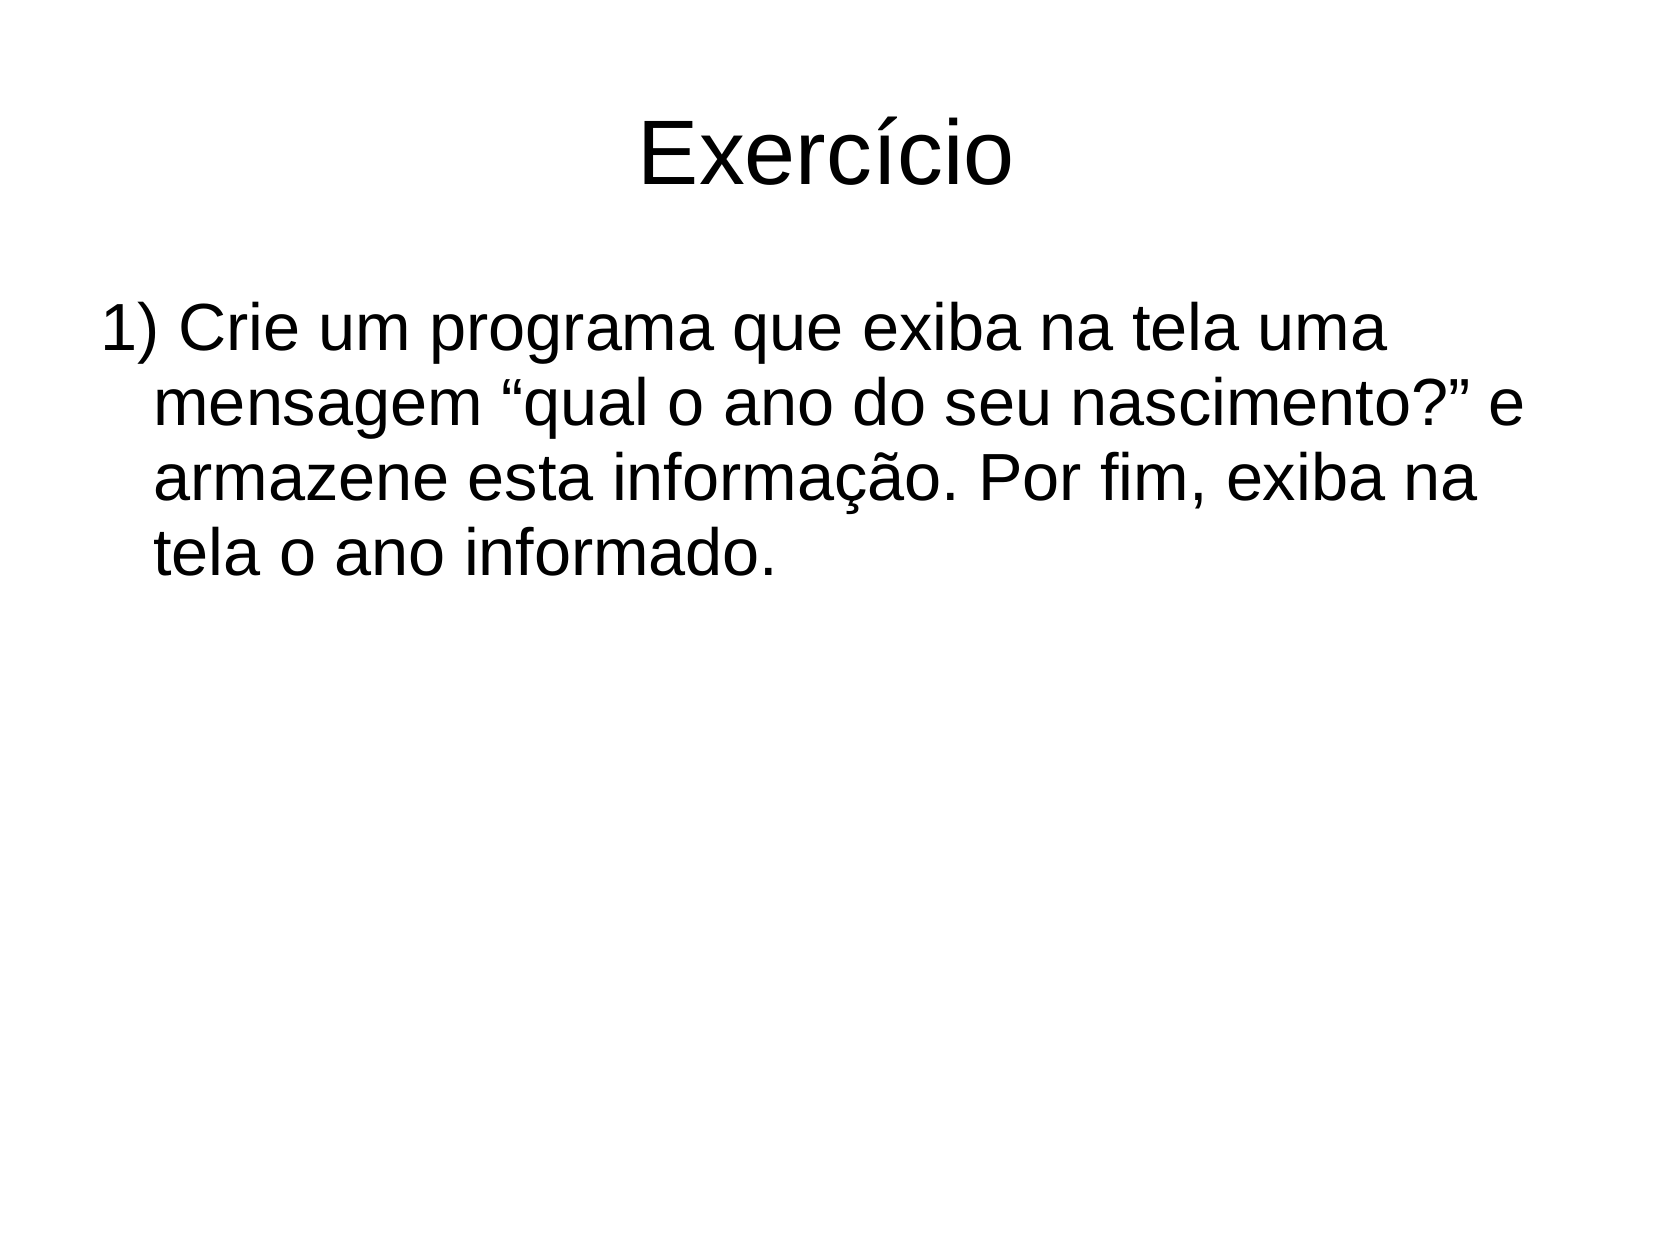

# Exercício
 Crie um programa que exiba na tela uma mensagem “qual o ano do seu nascimento?” e armazene esta informação. Por fim, exiba na tela o ano informado.